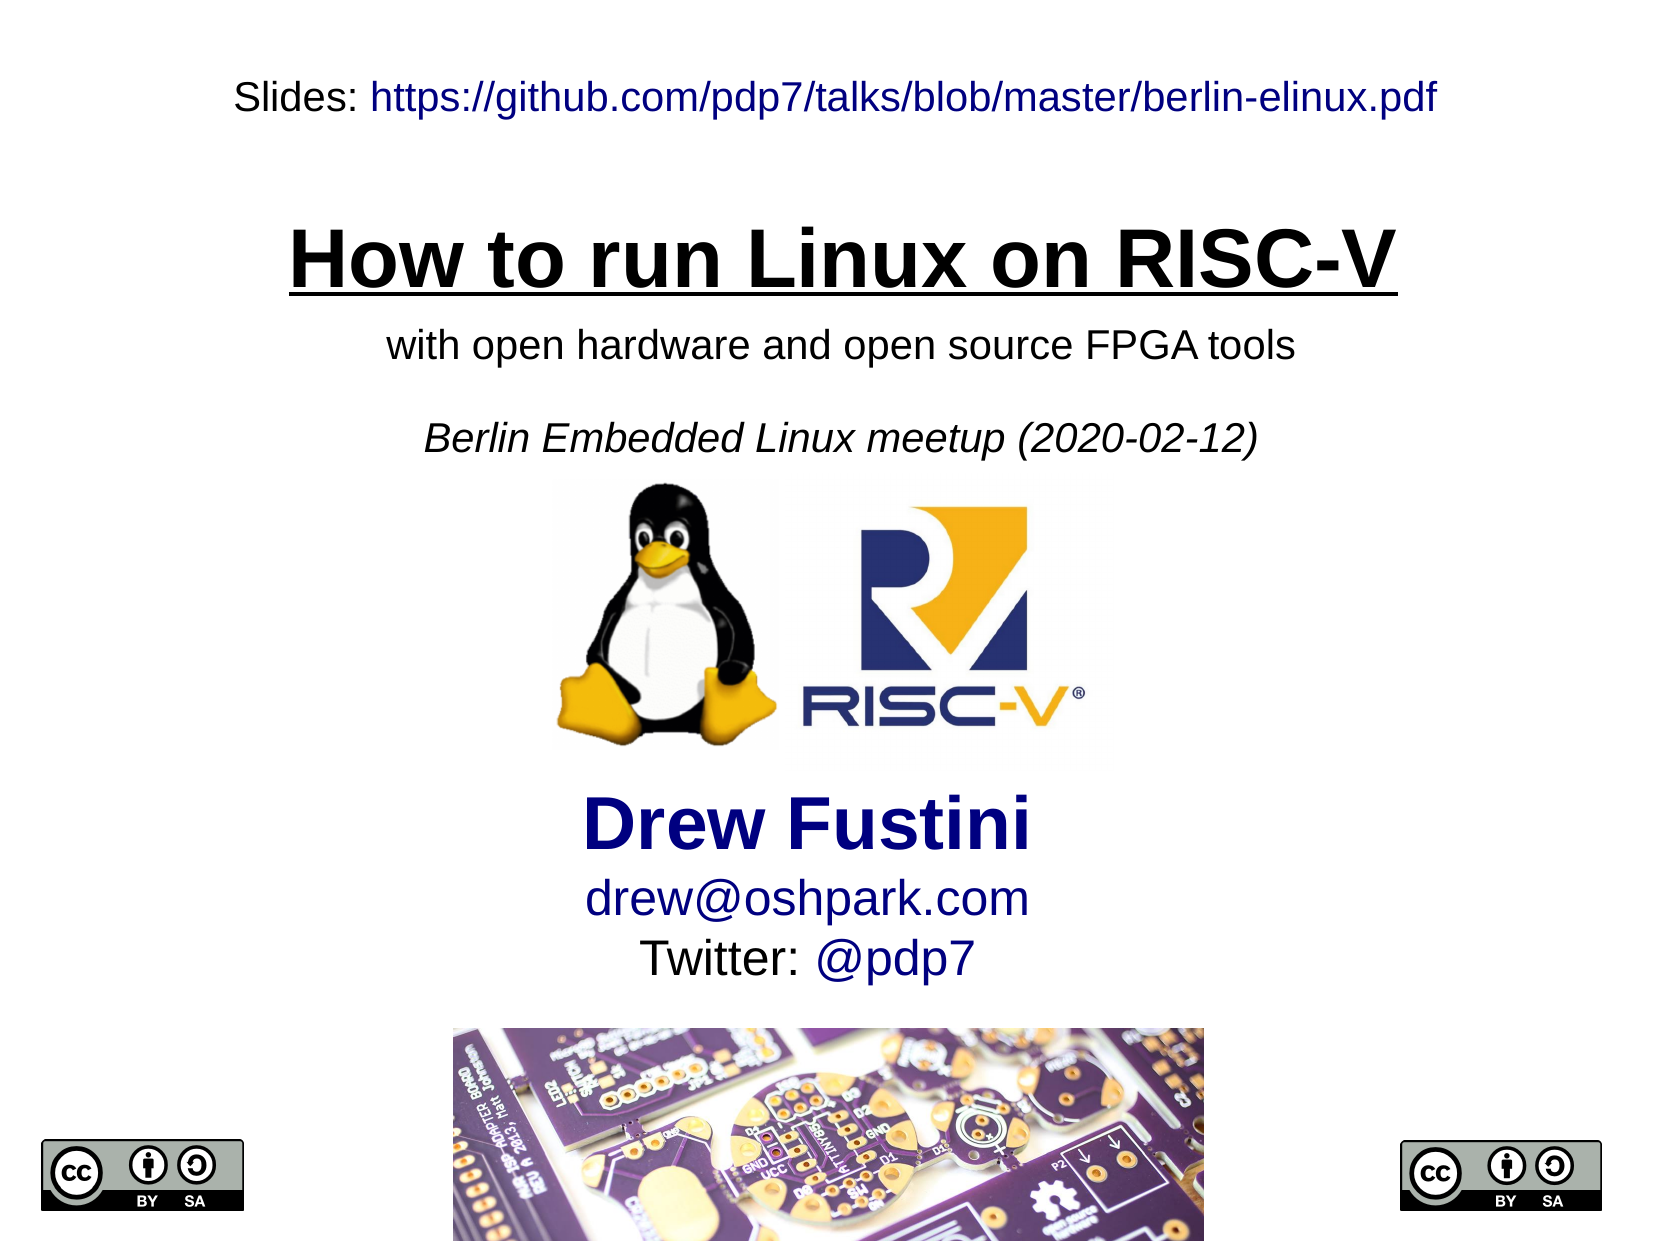

Drew Fustini
drew@oshpark.com
Twitter: @pdp7
Slides: https://github.com/pdp7/talks/blob/master/berlin-elinux.pdf
How to run Linux on RISC-V
with open hardware and open source FPGA tools
Berlin Embedded Linux meetup (2020-02-12)